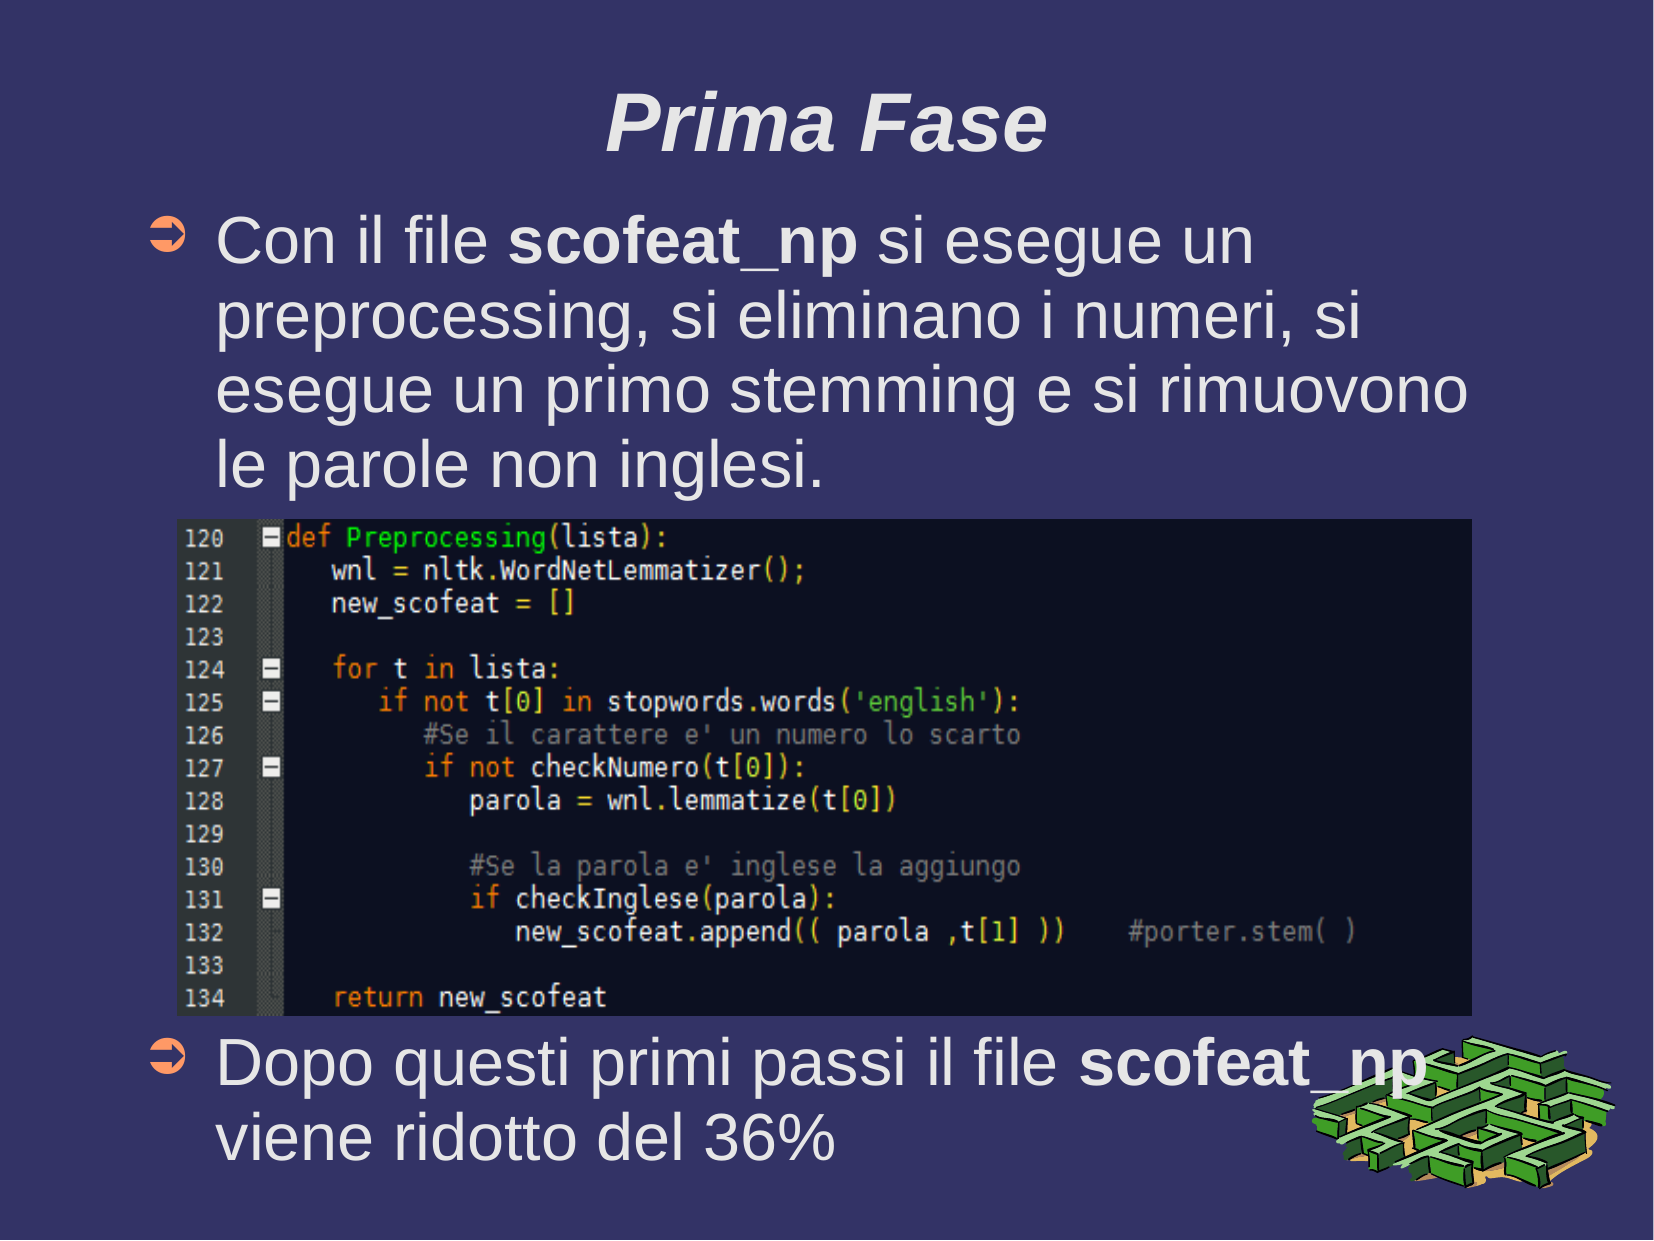

# Prima Fase
Con il file scofeat_np si esegue un preprocessing, si eliminano i numeri, si esegue un primo stemming e si rimuovono le parole non inglesi.
Dopo questi primi passi il file scofeat_np viene ridotto del 36%